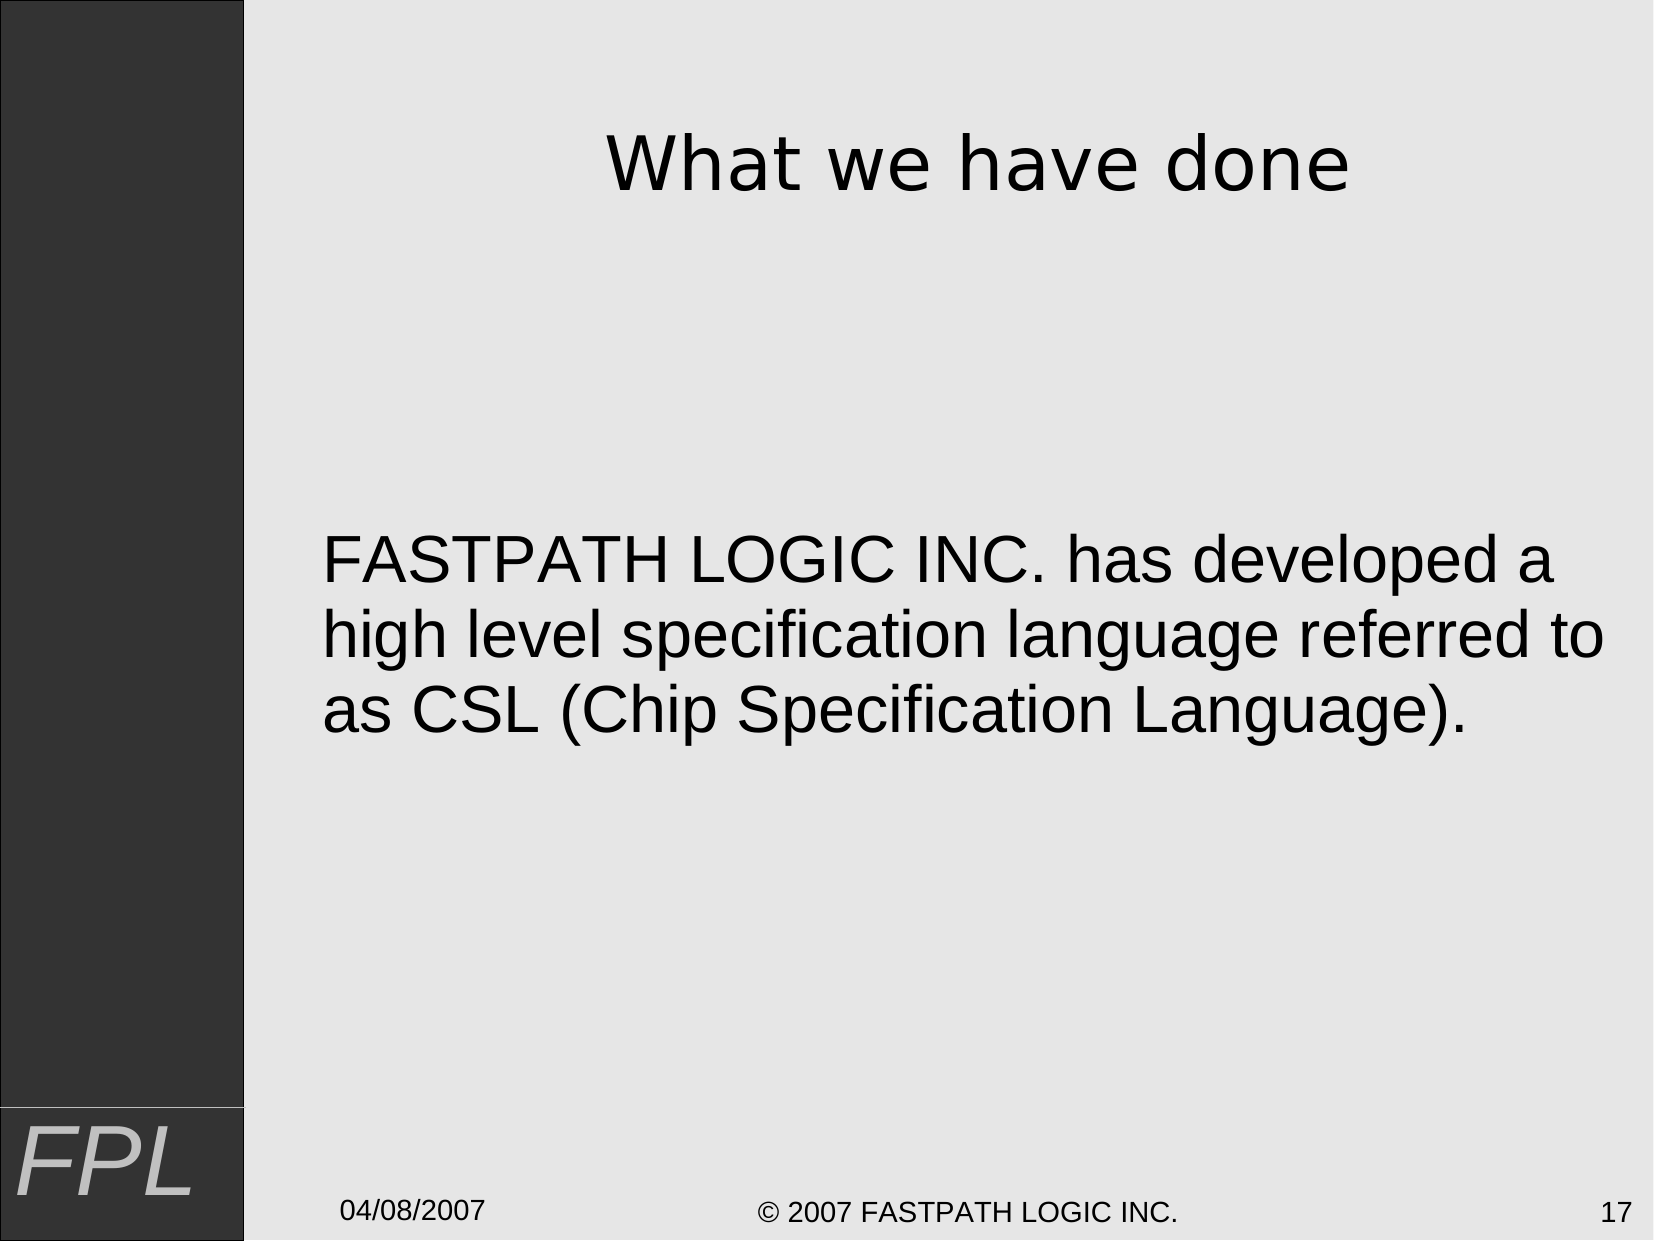

# What we have done
FASTPATH LOGIC INC. has developed a high level specification language referred to as CSL (Chip Specification Language).
04/08/2007
17
© 2007 FASTPATH LOGIC INC.